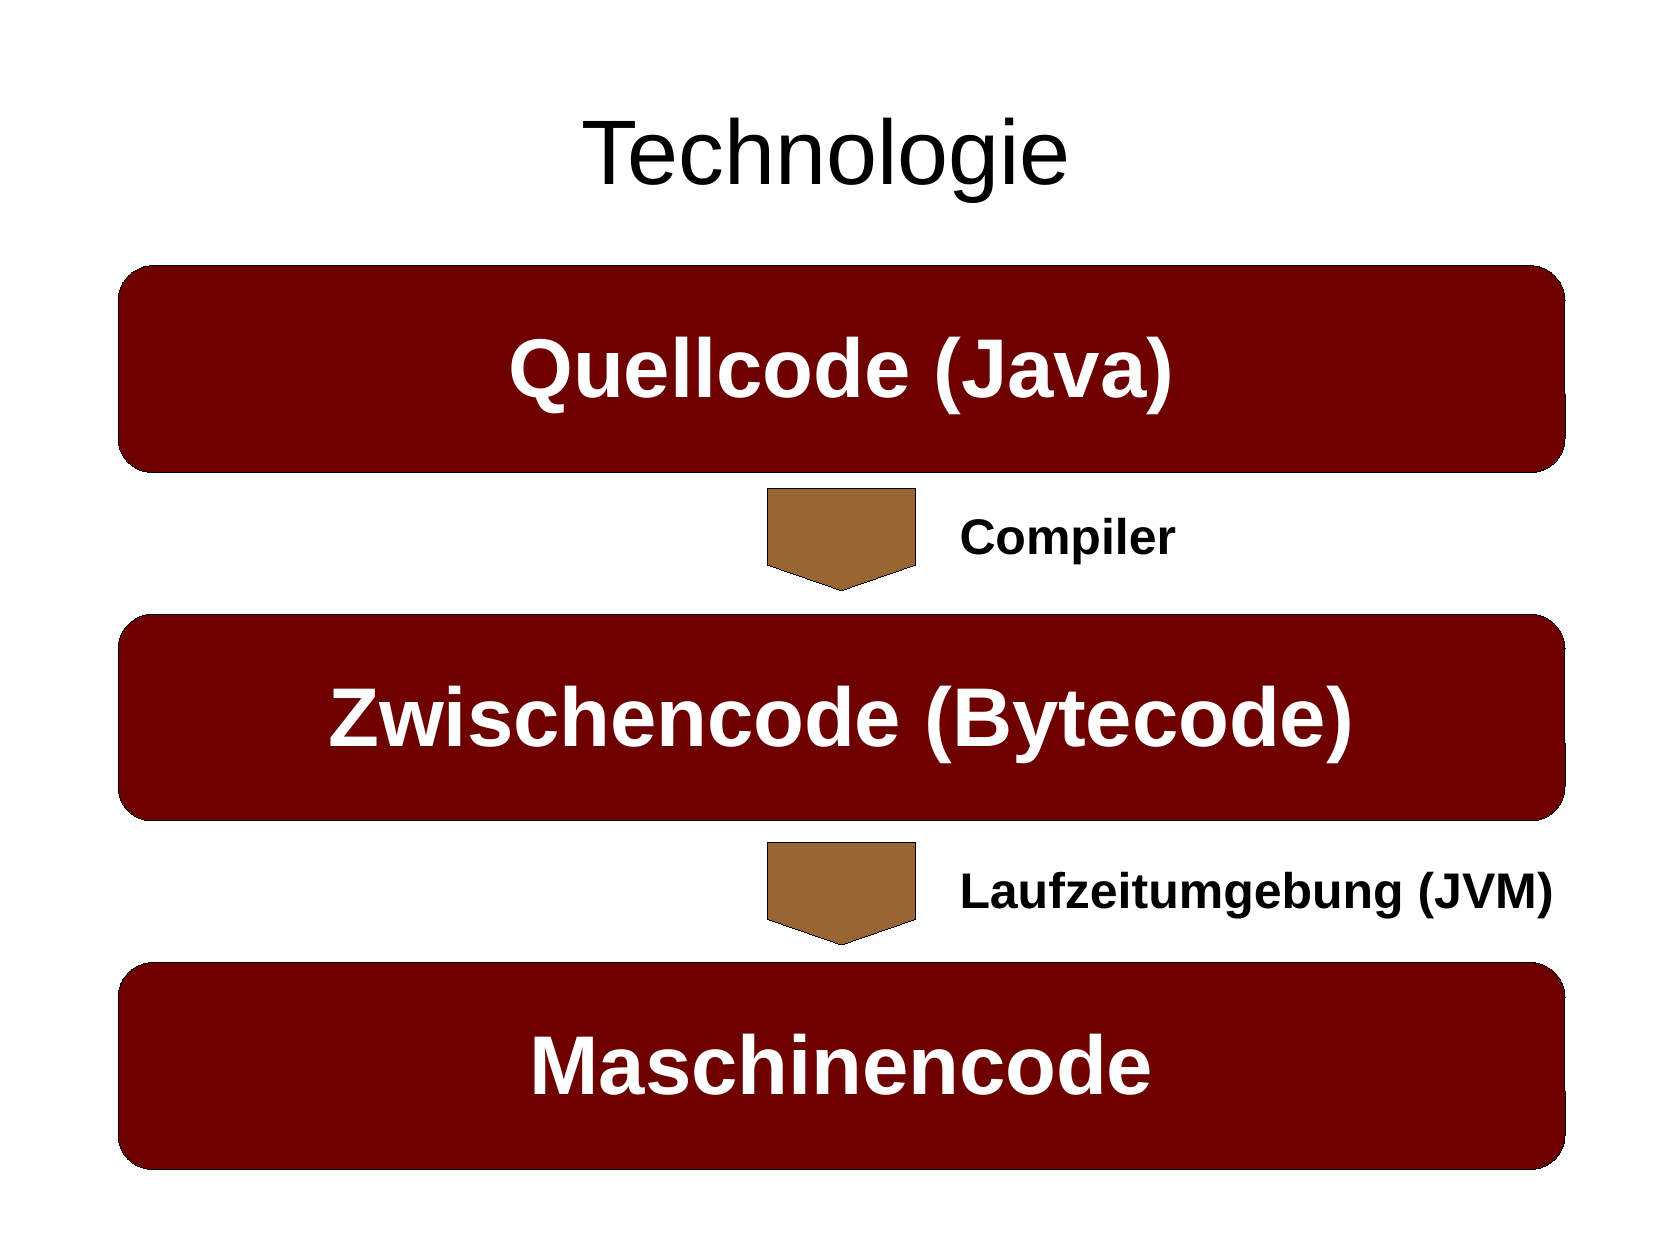

# Technologie
Quellcode (Java)
Compiler
Zwischencode (Bytecode)
Laufzeitumgebung (JVM)
Maschinencode